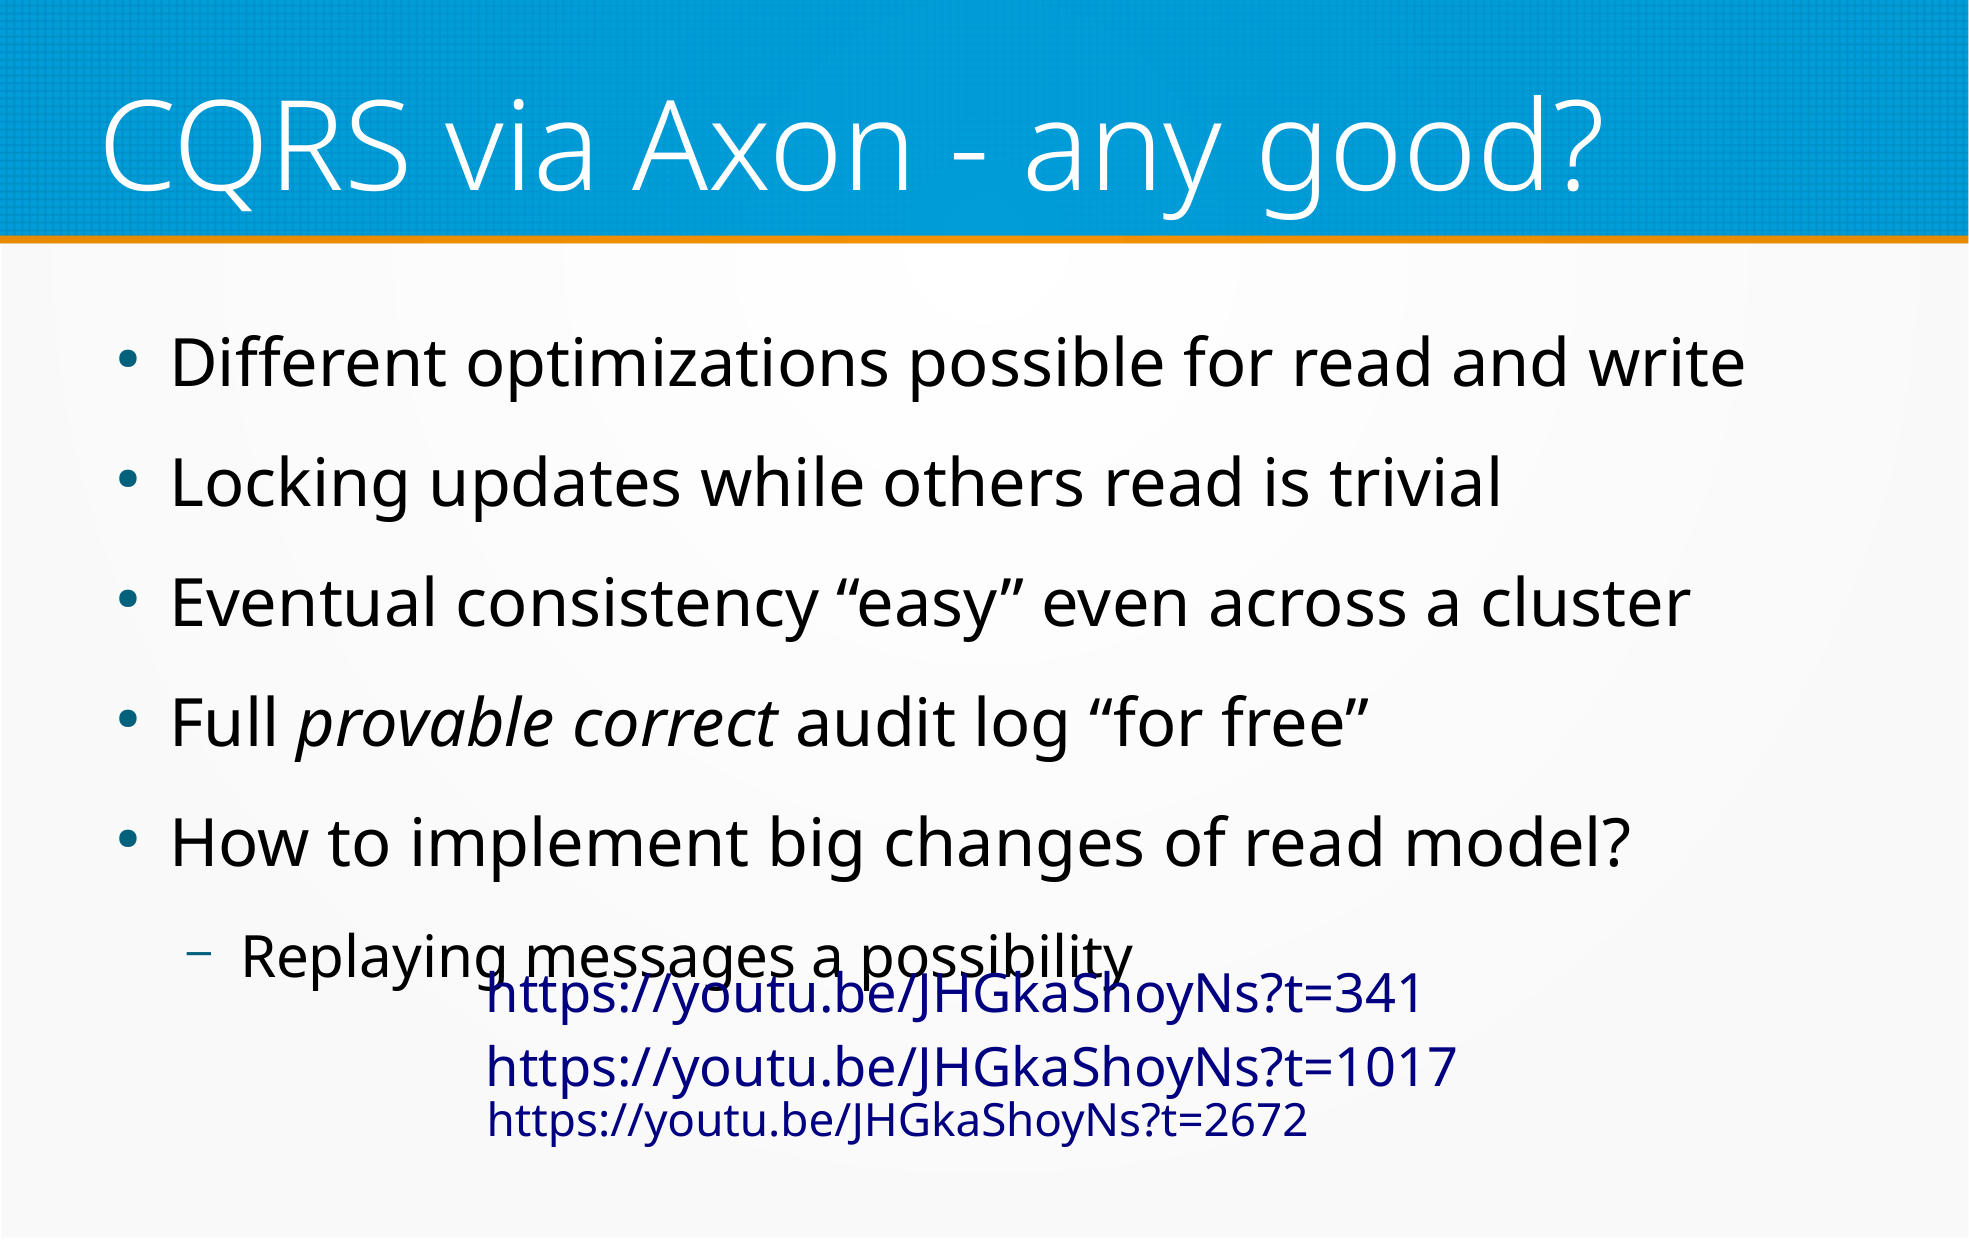

# CQRS via Axon - any good?
Different optimizations possible for read and write
Locking updates while others read is trivial
Eventual consistency “easy” even across a cluster
Full provable correct audit log “for free”
How to implement big changes of read model?
Replaying messages a possibility
https://youtu.be/JHGkaShoyNs?t=341
https://youtu.be/JHGkaShoyNs?t=1017
https://youtu.be/JHGkaShoyNs?t=2672